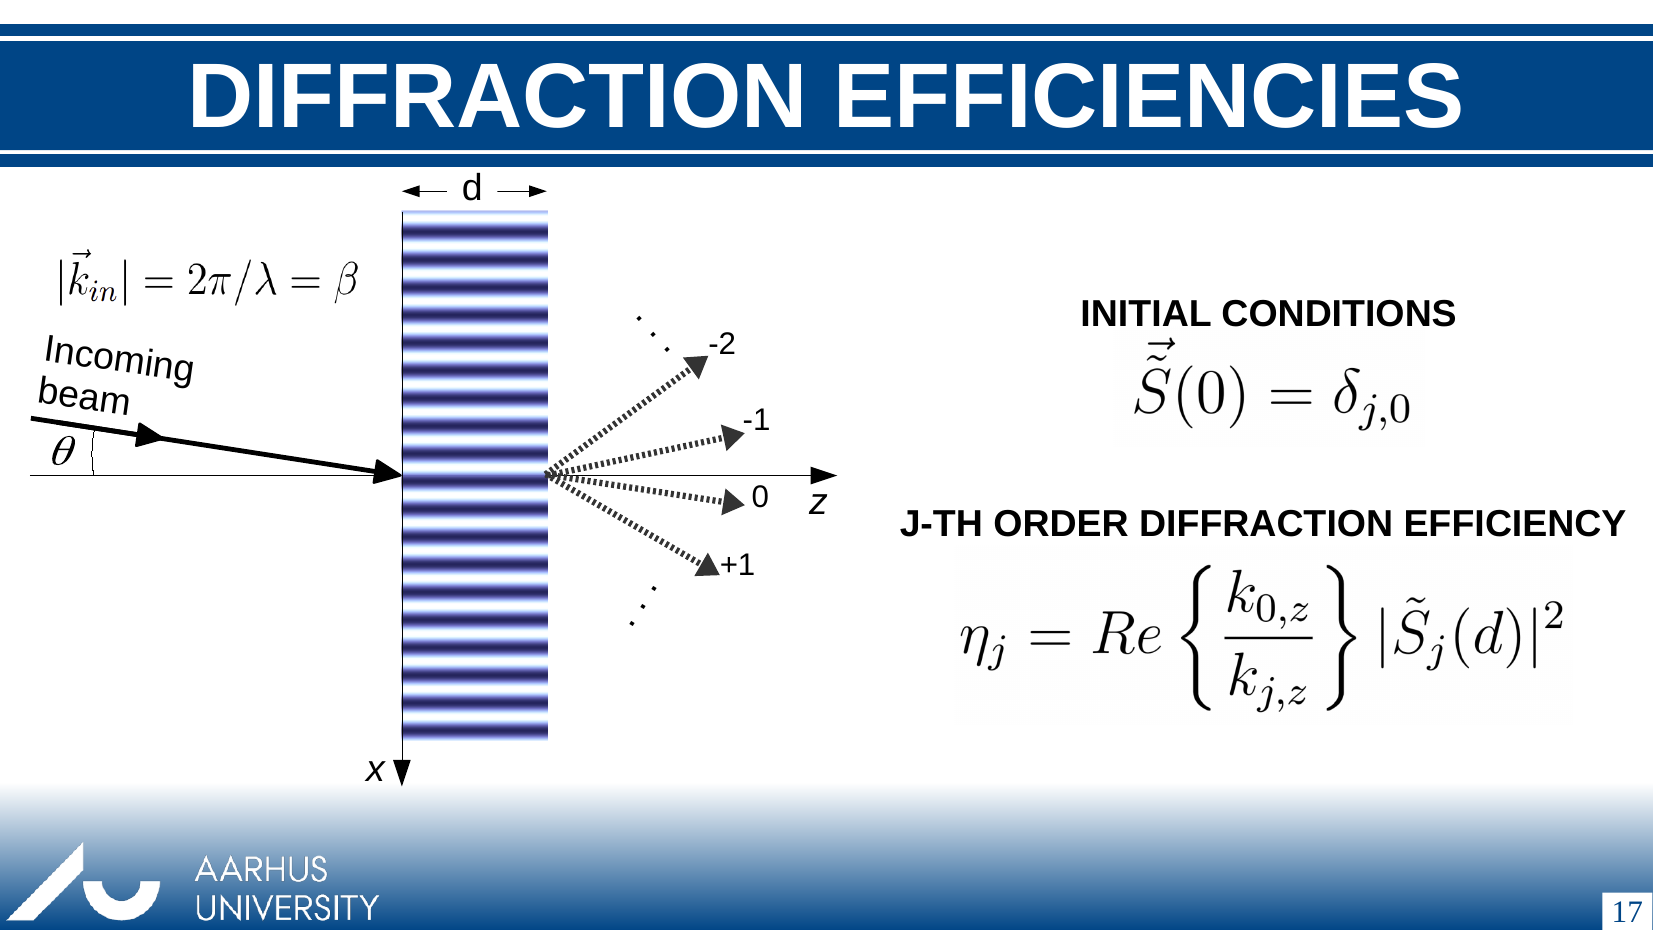

# DIFFRACTION EFFICIENCIES
d
. . .
-2
0
+1
. . .
-1
INITIAL CONDITIONS
Incoming
beam
z
J-TH ORDER DIFFRACTION EFFICIENCY
x
17